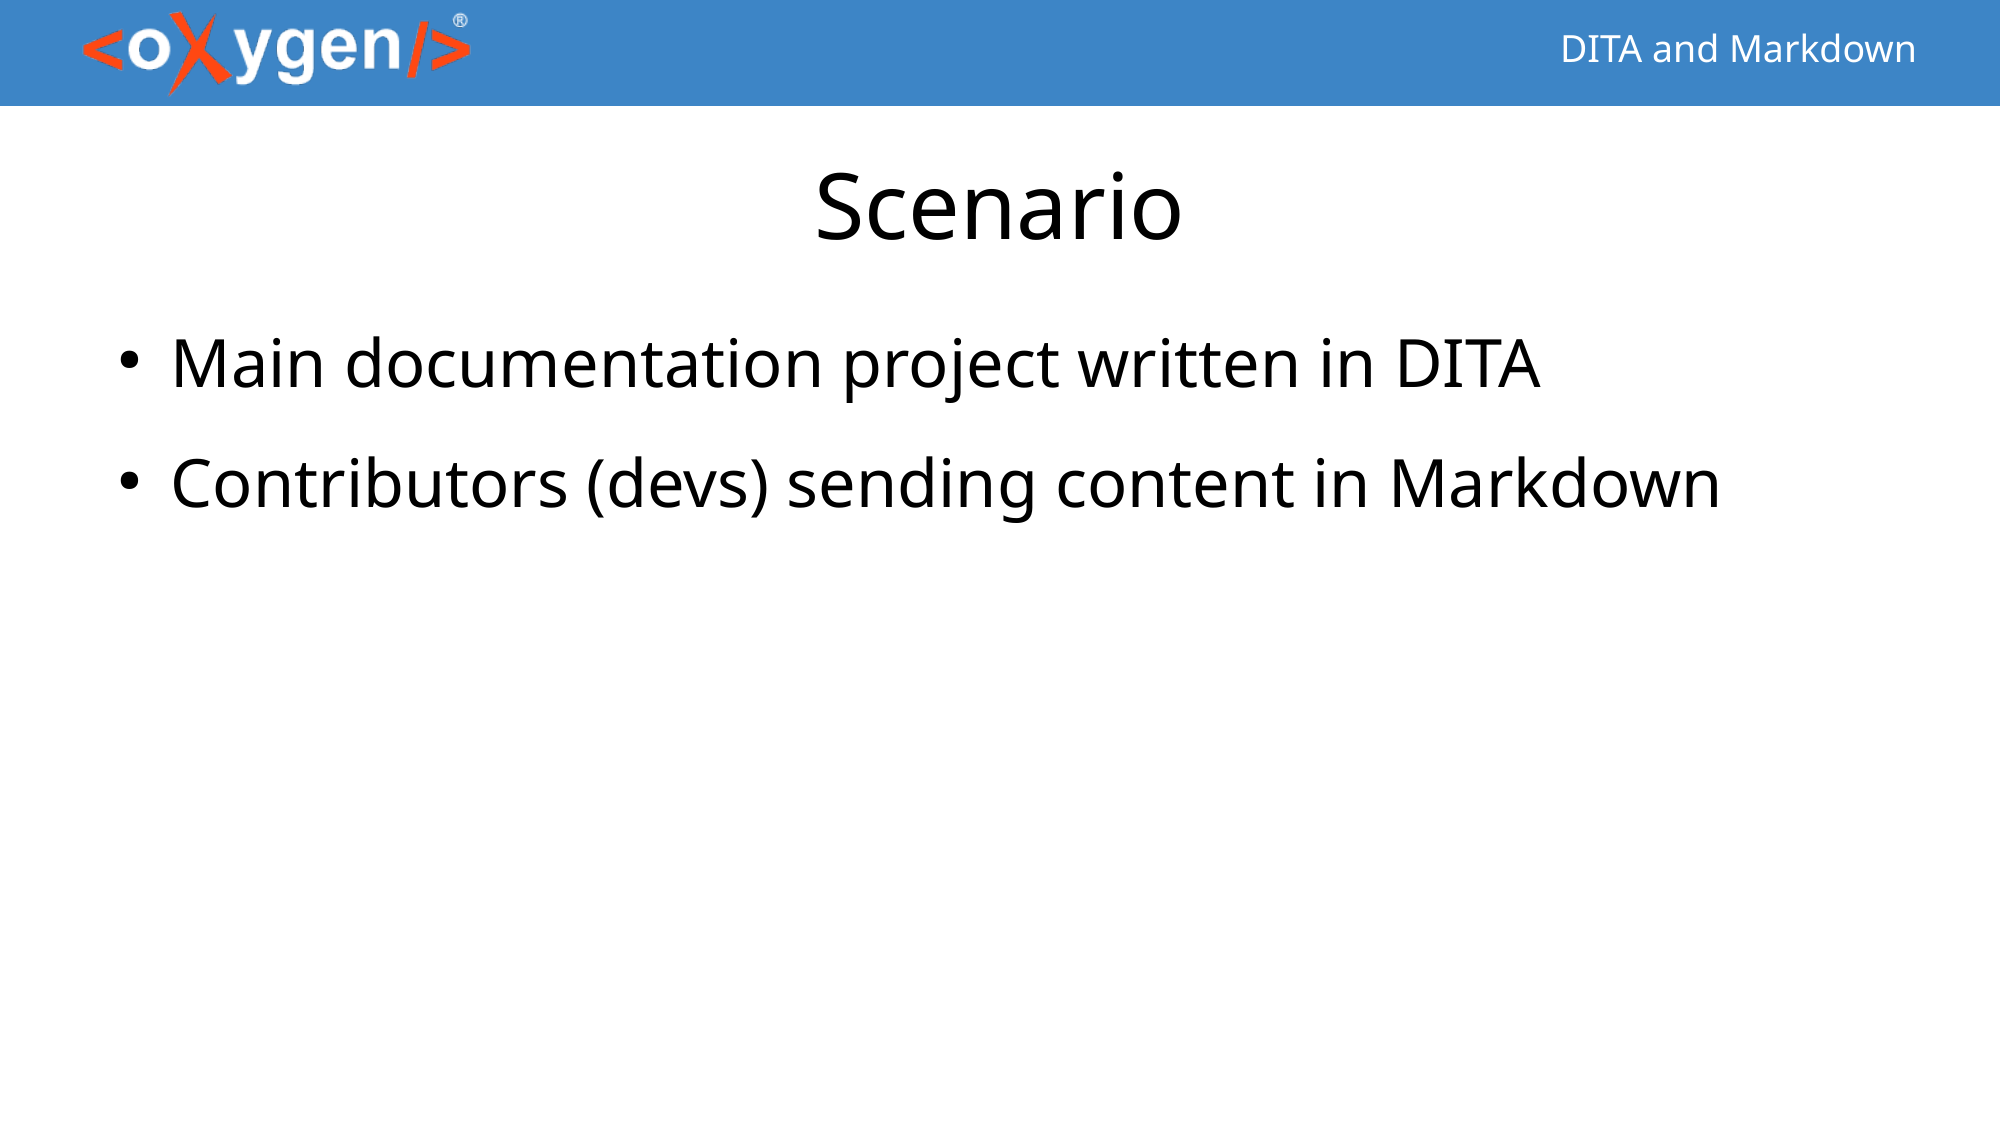

# Scenario
Main documentation project written in DITA
Contributors (devs) sending content in Markdown